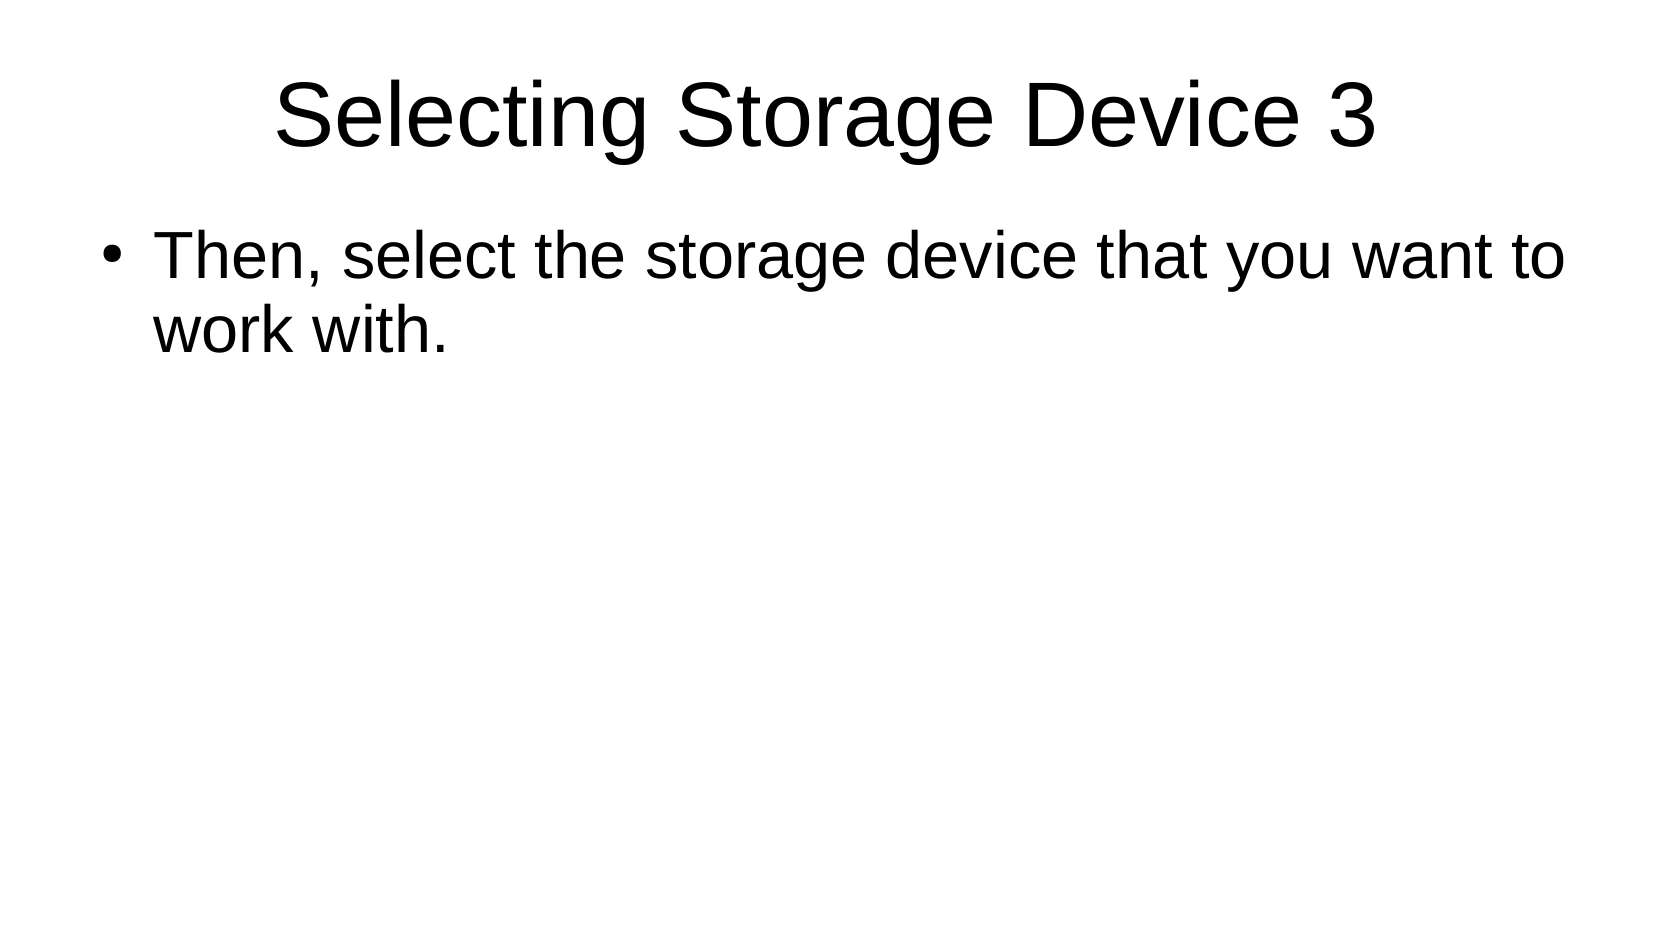

# Selecting Storage Device 3
Then, select the storage device that you want to work with.